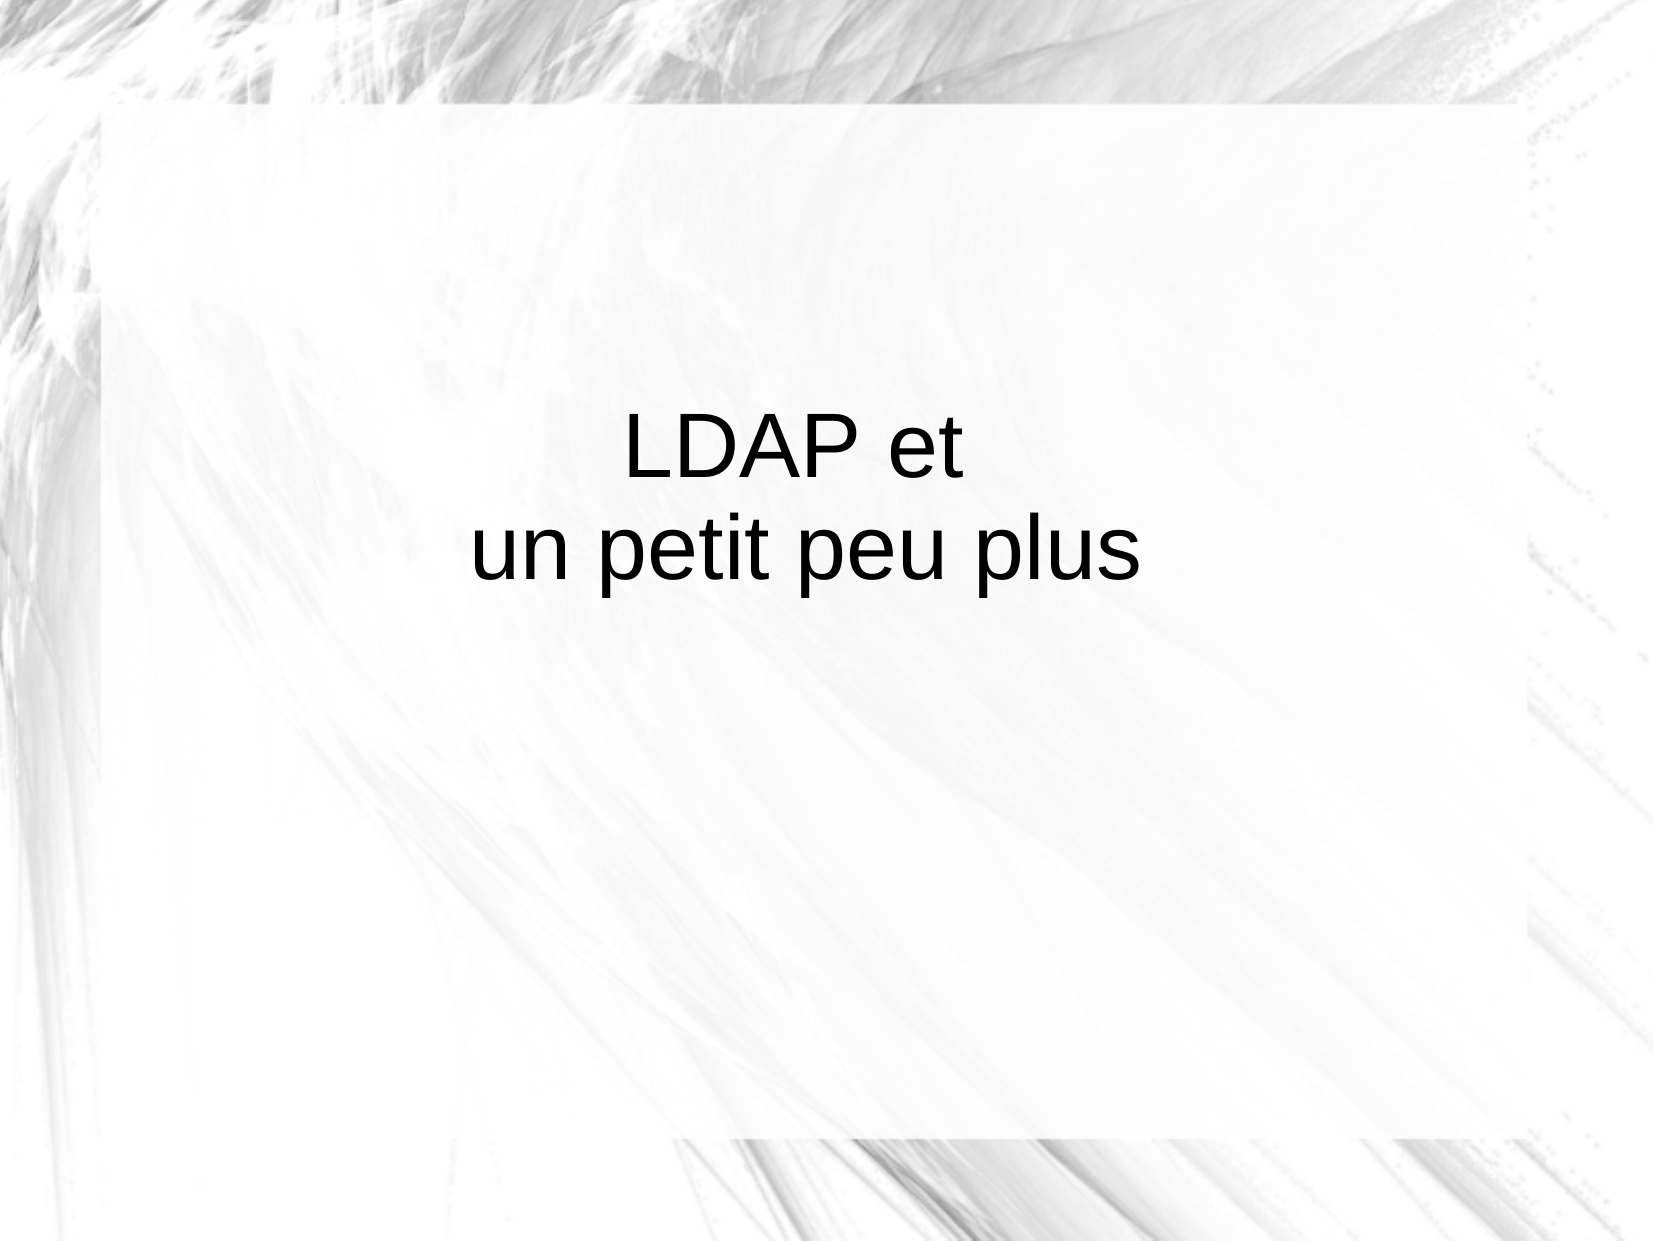

# LDAP et un petit peu plus